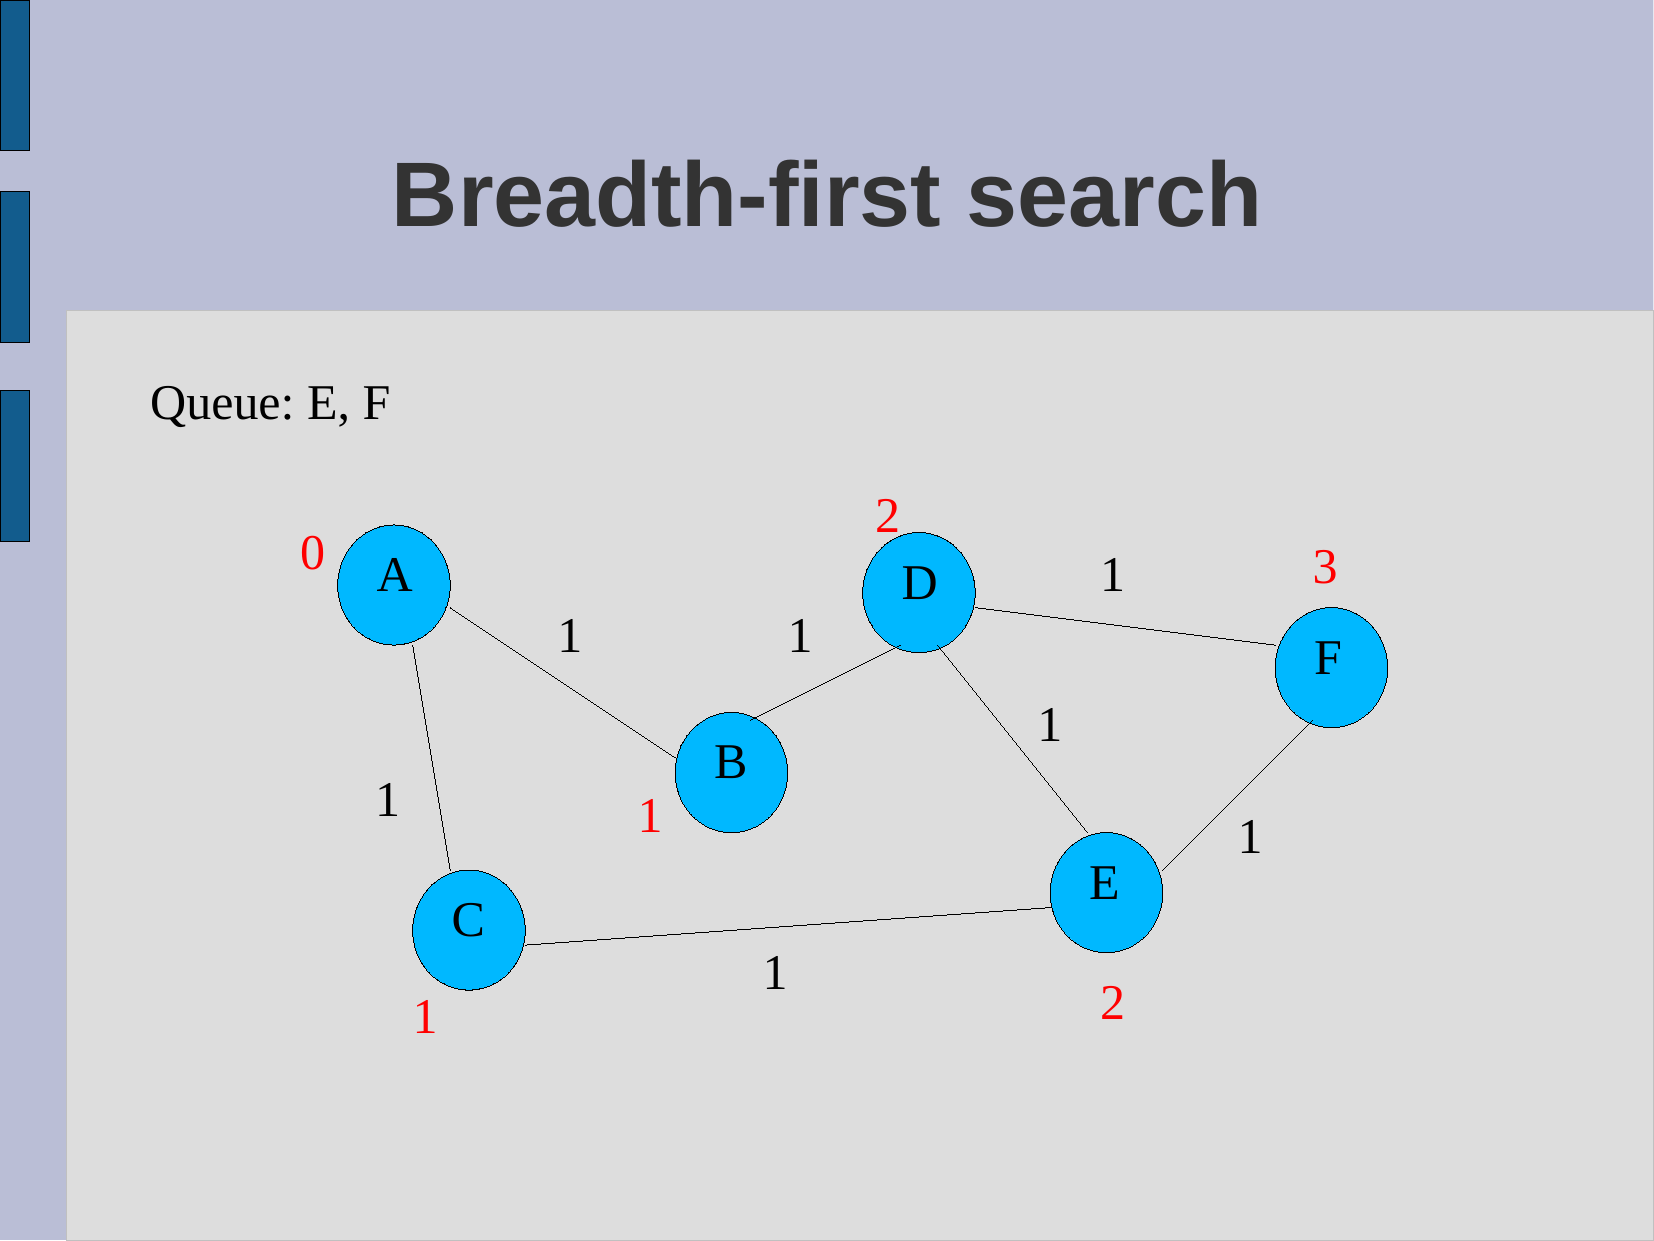

# Breadth-first search
Queue: E, F
2
0
3
A
1
D
1
1
F
1
B
1
1
1
E
C
1
2
1